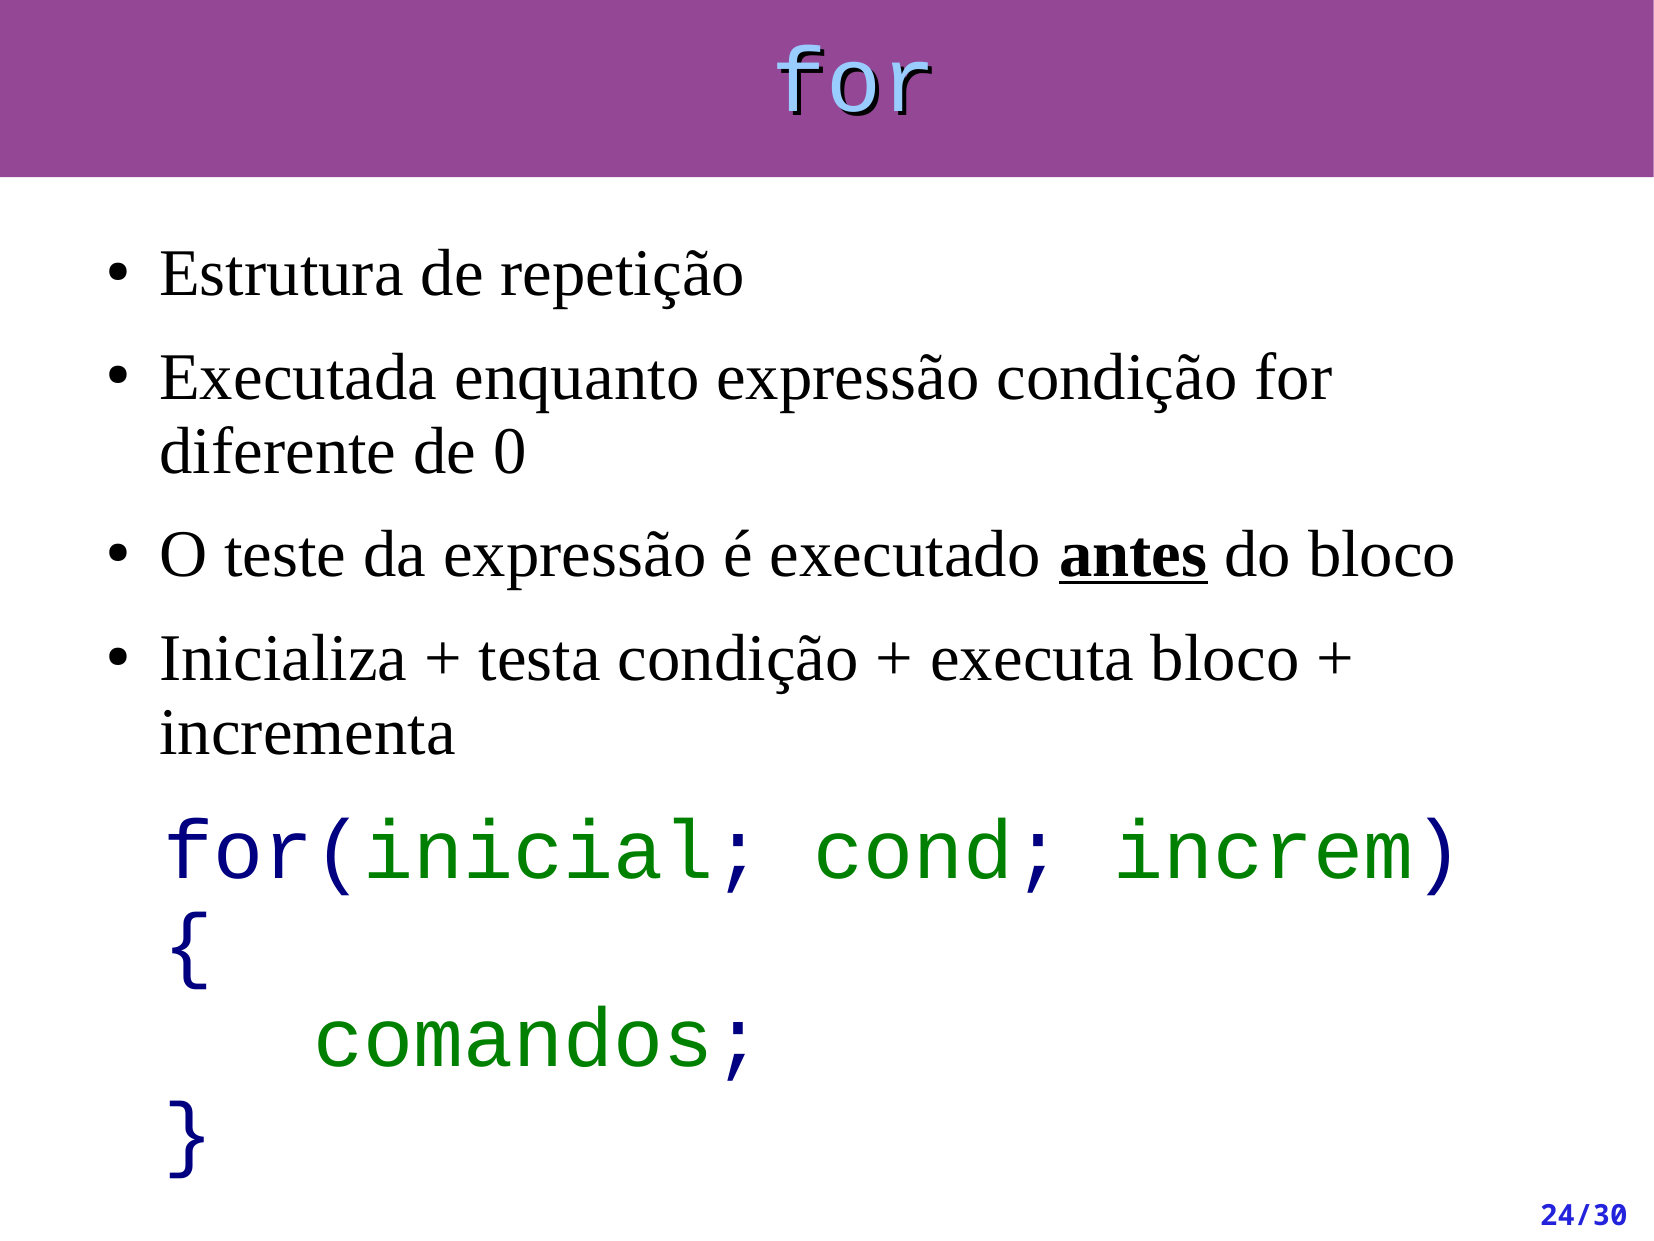

# for
Estrutura de repetição
Executada enquanto expressão condição for diferente de 0
O teste da expressão é executado antes do bloco
Inicializa + testa condição + executa bloco + incrementa
for(inicial; cond; increm)
{
 comandos;
}
for(inicial; cond; increm)
 comando;
24